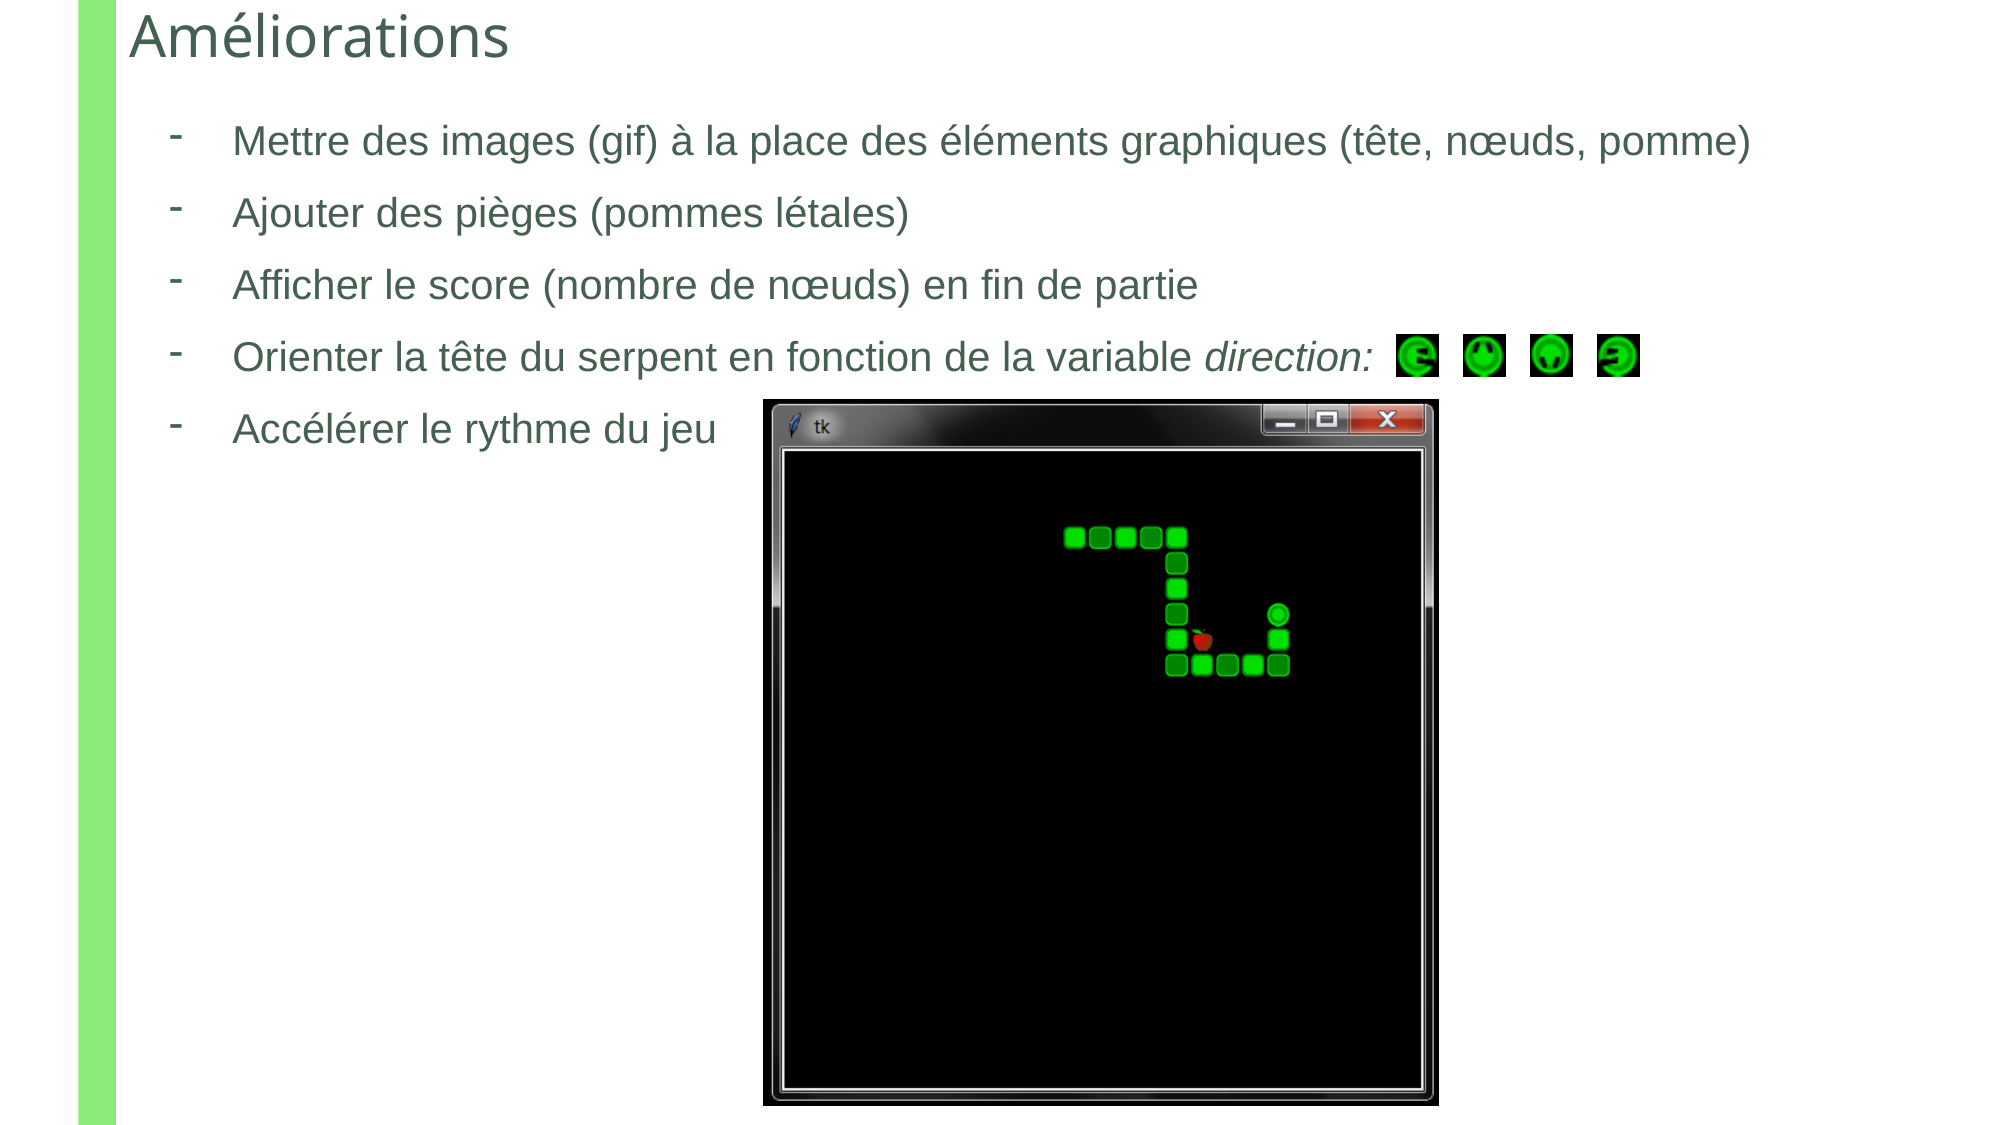

# Améliorations
Mettre des images (gif) à la place des éléments graphiques (tête, nœuds, pomme)
Ajouter des pièges (pommes létales)
Afficher le score (nombre de nœuds) en fin de partie
Orienter la tête du serpent en fonction de la variable direction:
Accélérer le rythme du jeu